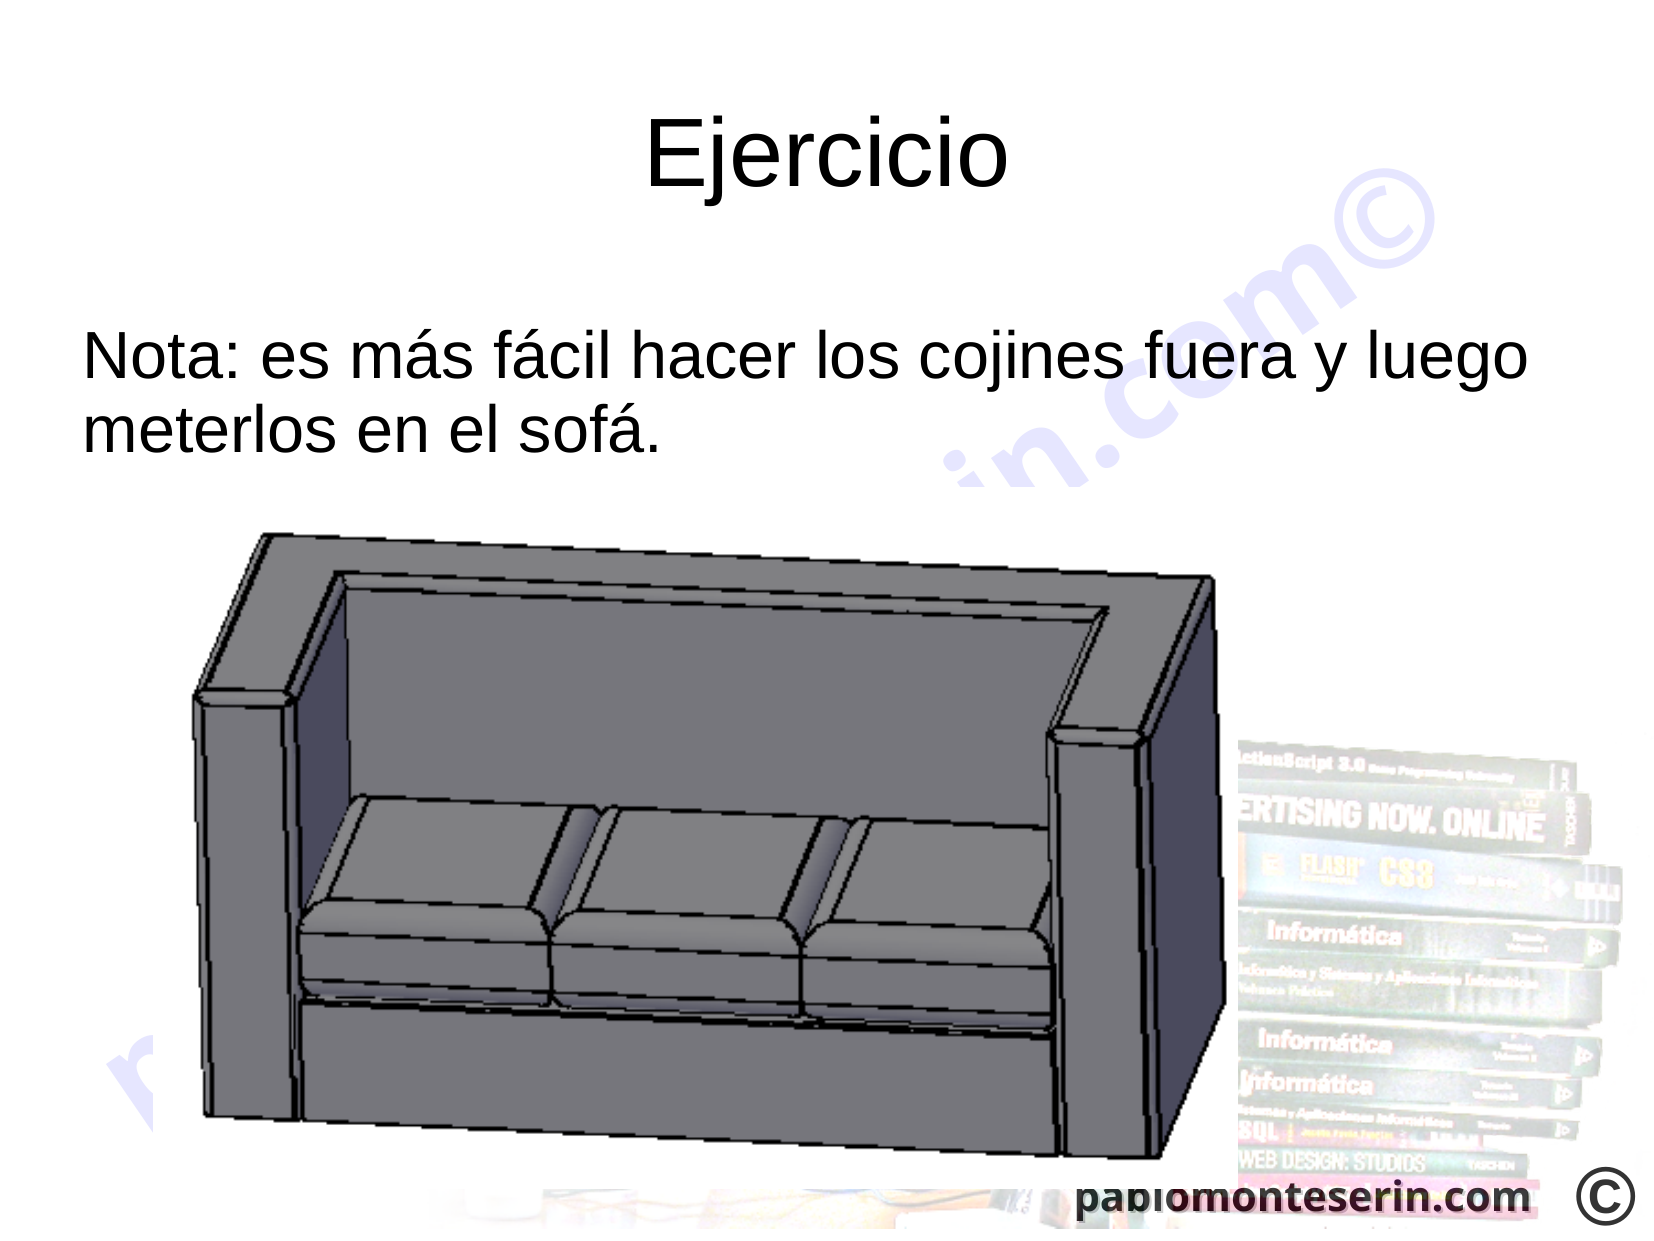

# Ejercicio
Nota: es más fácil hacer los cojines fuera y luego meterlos en el sofá.